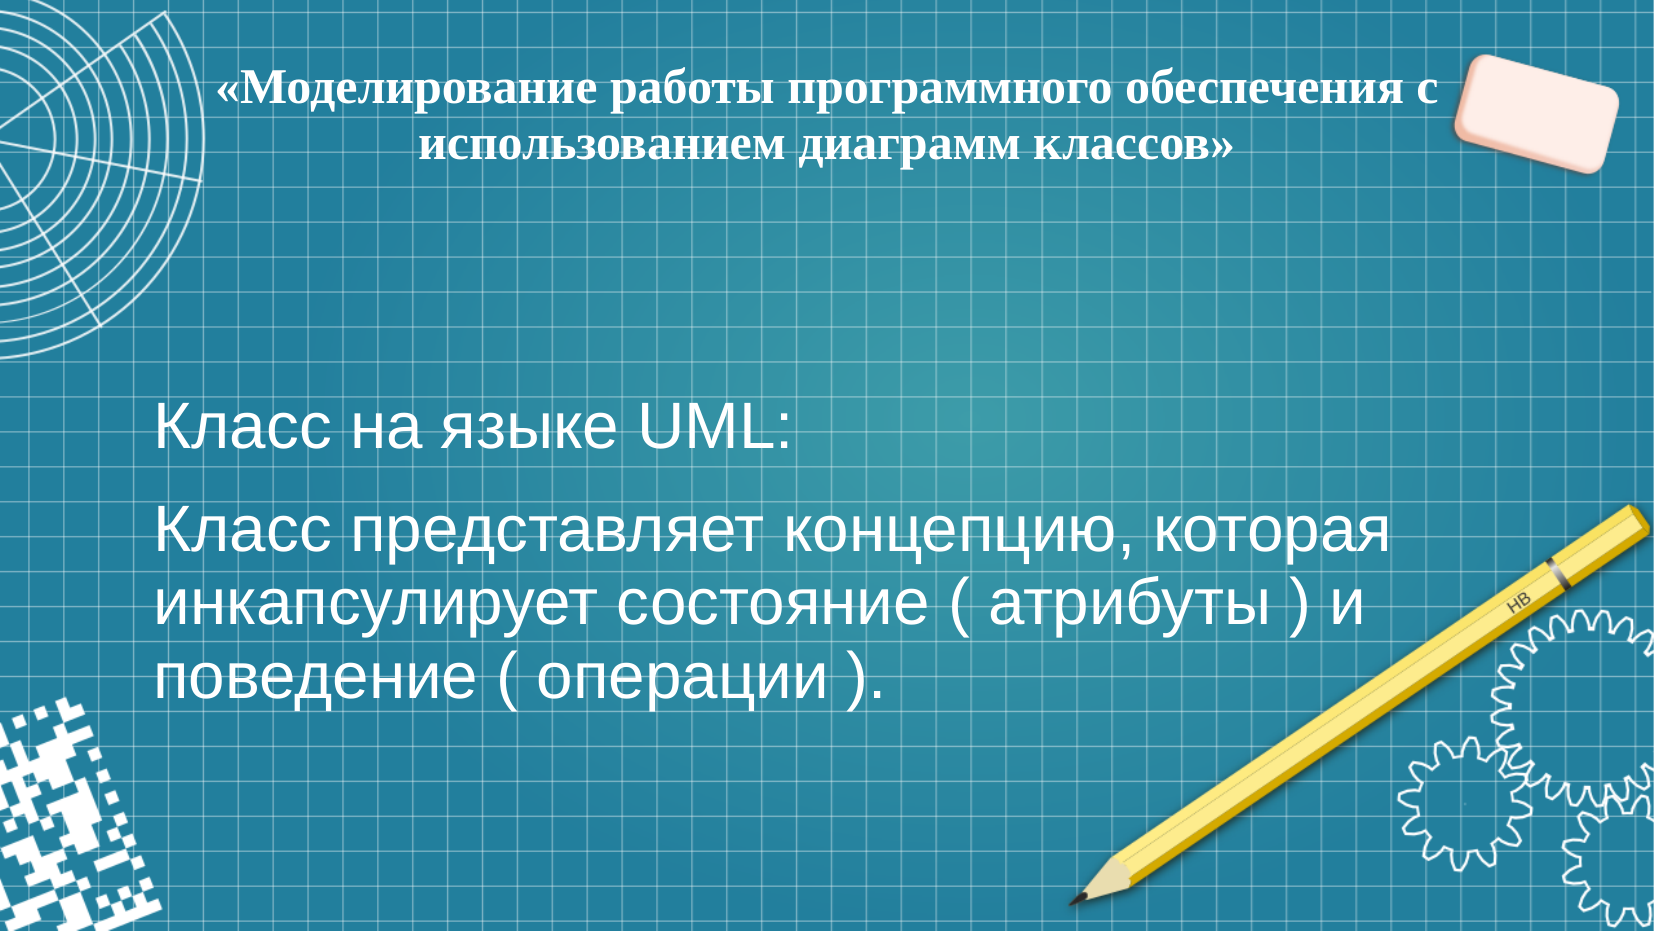

# «Моделирование работы программного обеспечения с использованием диаграмм классов»
Класс на языке UML:
Класс представляет концепцию, которая инкапсулирует состояние ( атрибуты ) и поведение ( операции ).